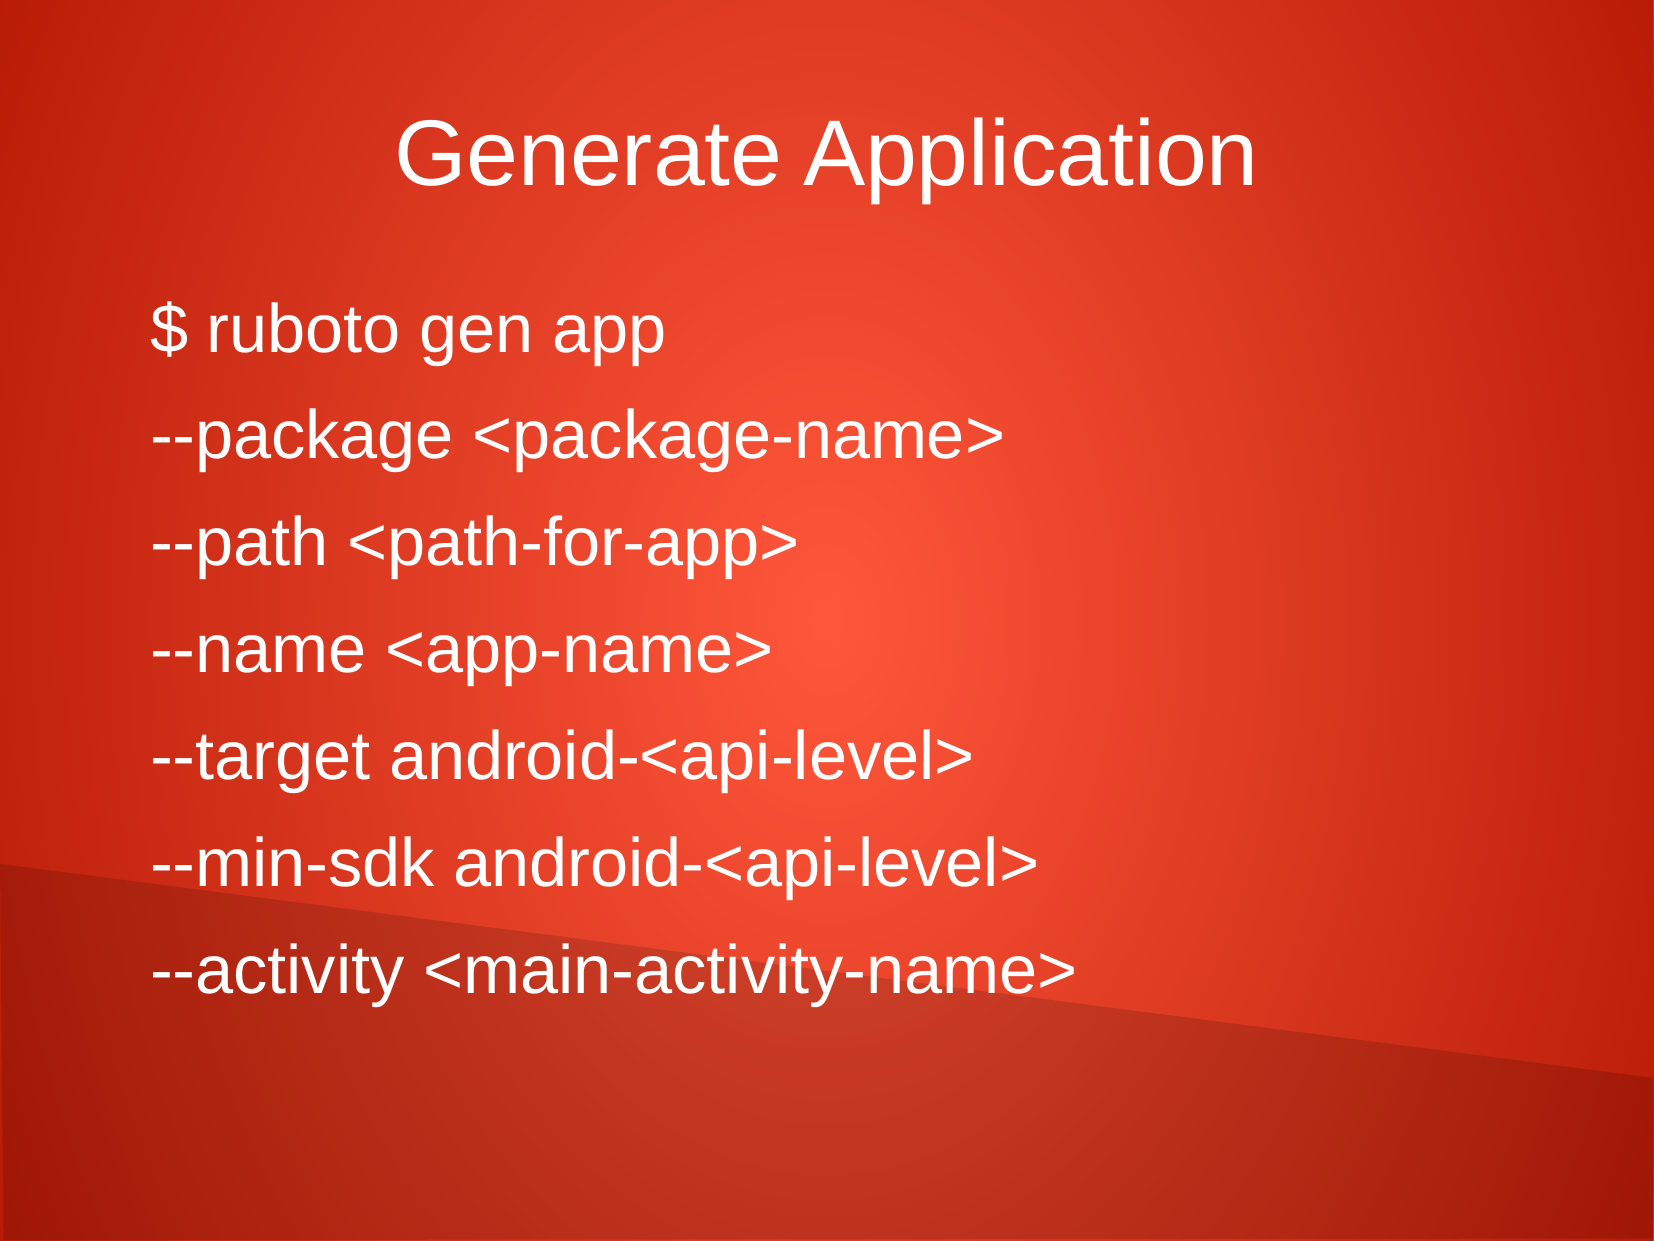

# Generate Application
$ ruboto gen app
--package <package-name>
--path <path-for-app>
--name <app-name>
--target android-<api-level>
--min-sdk android-<api-level>
--activity <main-activity-name>